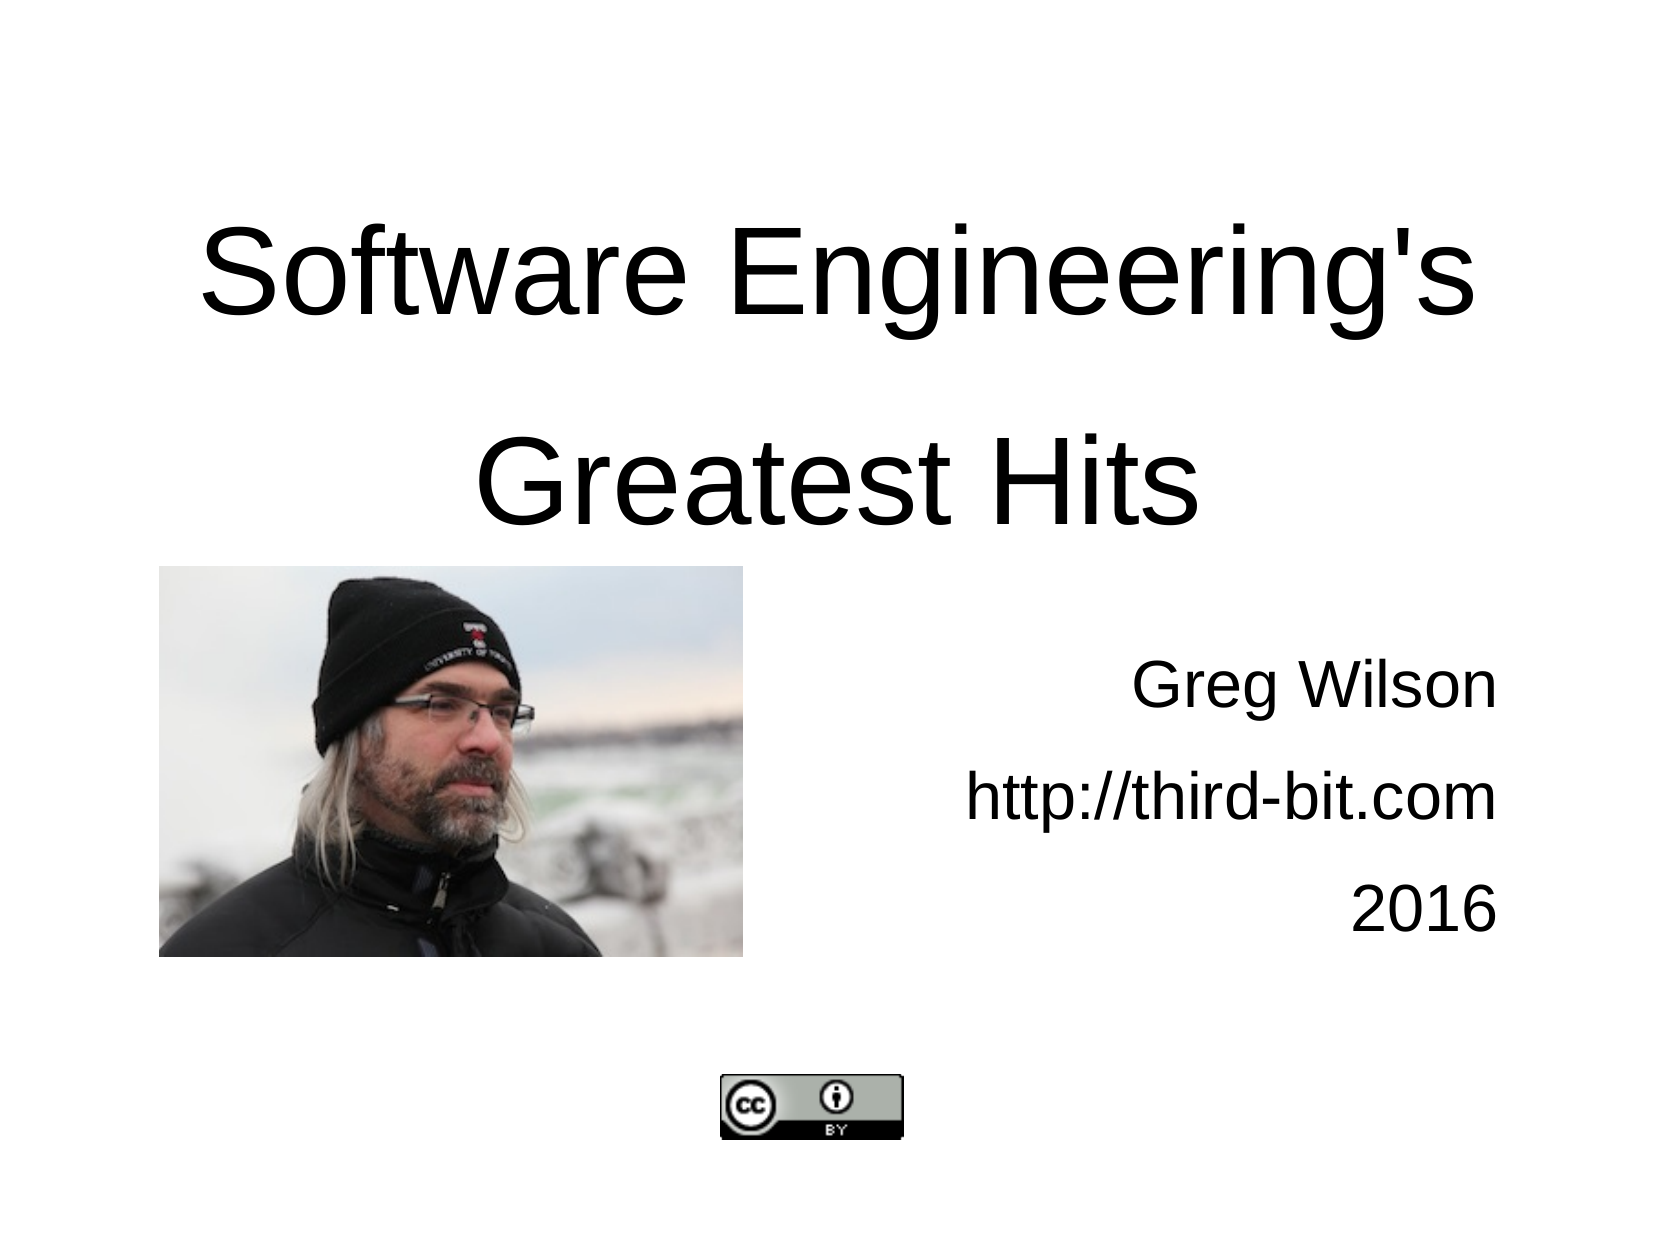

Software Engineering's
Greatest Hits
Greg Wilson
http://third-bit.com
2016